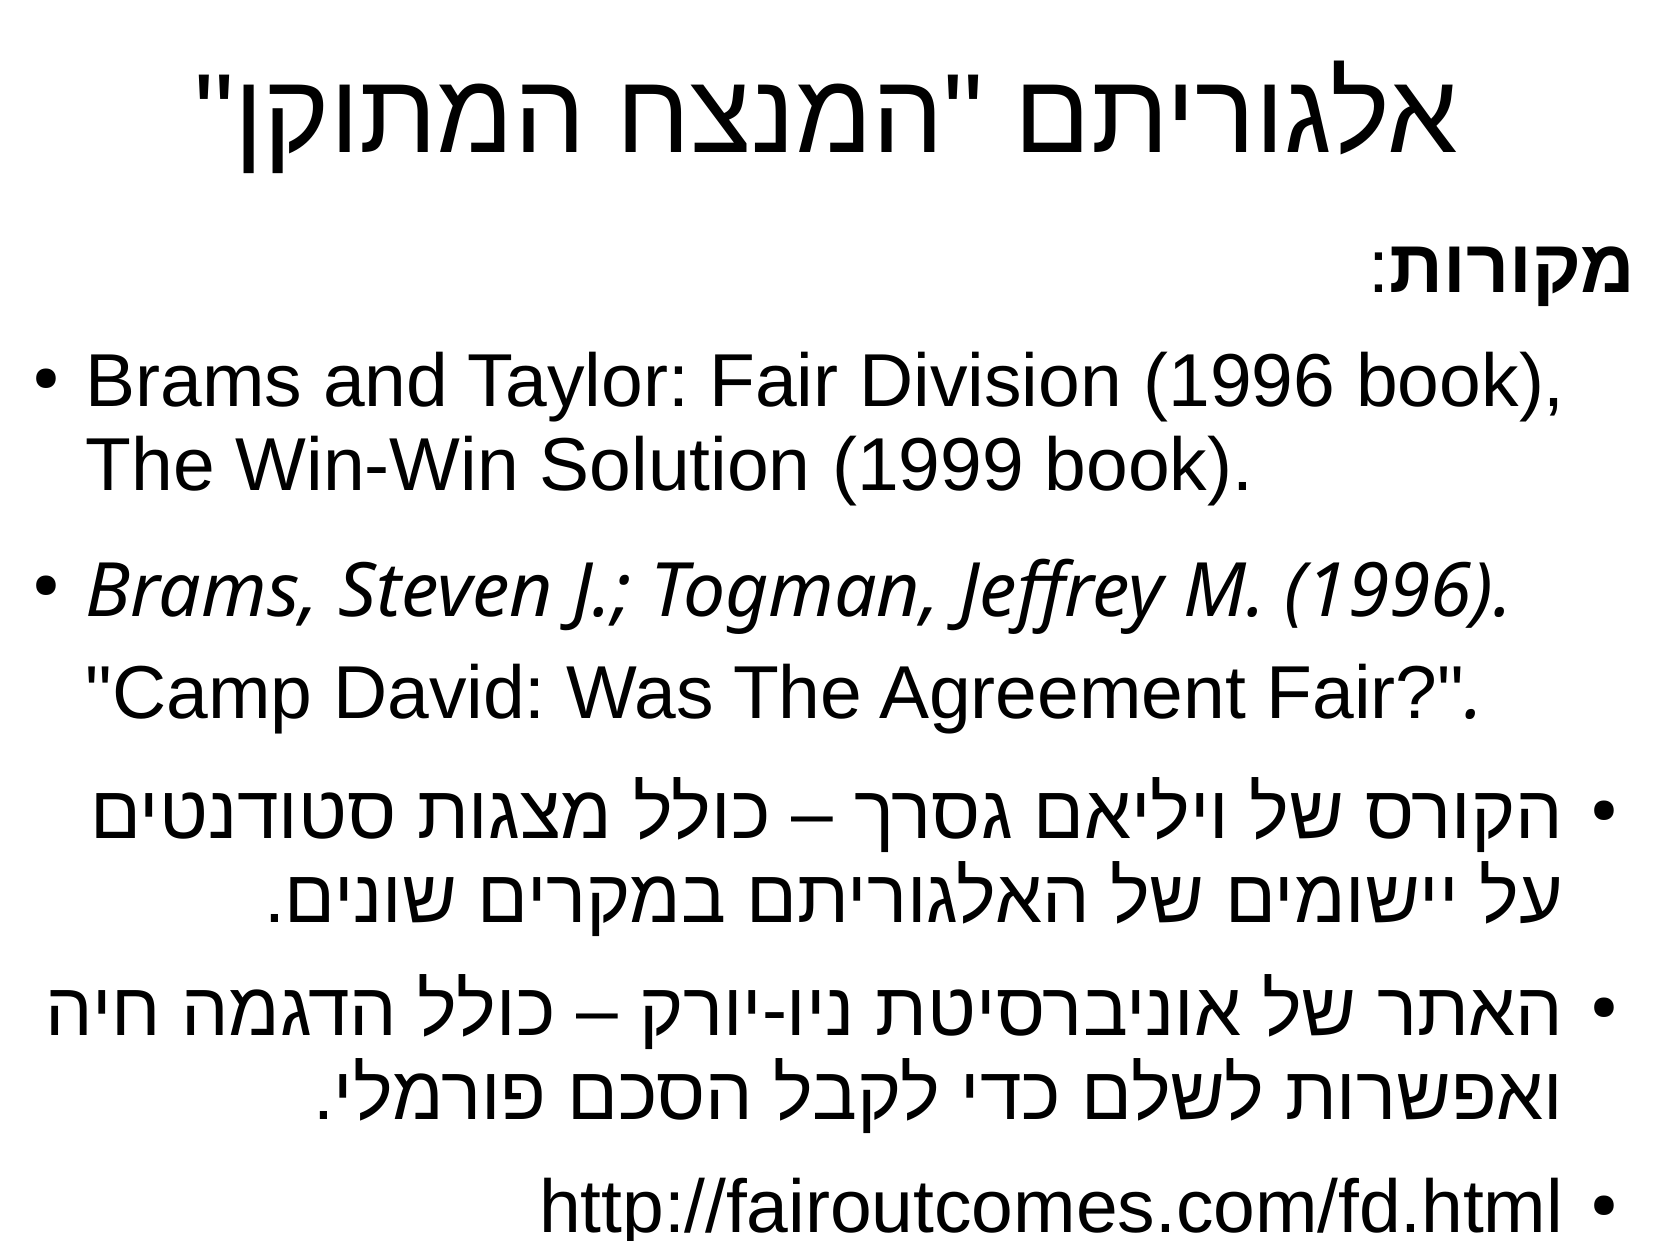

# אלגוריתם "המנצח המתוקן"
מקורות:
Brams and Taylor: Fair Division (1996 book), The Win-Win Solution (1999 book).
Brams, Steven J.; Togman, Jeffrey M. (1996). "Camp David: Was The Agreement Fair?".
הקורס של ויליאם גסרך – כולל מצגות סטודנטים על יישומים של האלגוריתם במקרים שונים.
האתר של אוניברסיטת ניו-יורק – כולל הדגמה חיה ואפשרות לשלם כדי לקבל הסכם פורמלי.
http://fairoutcomes.com/fd.html